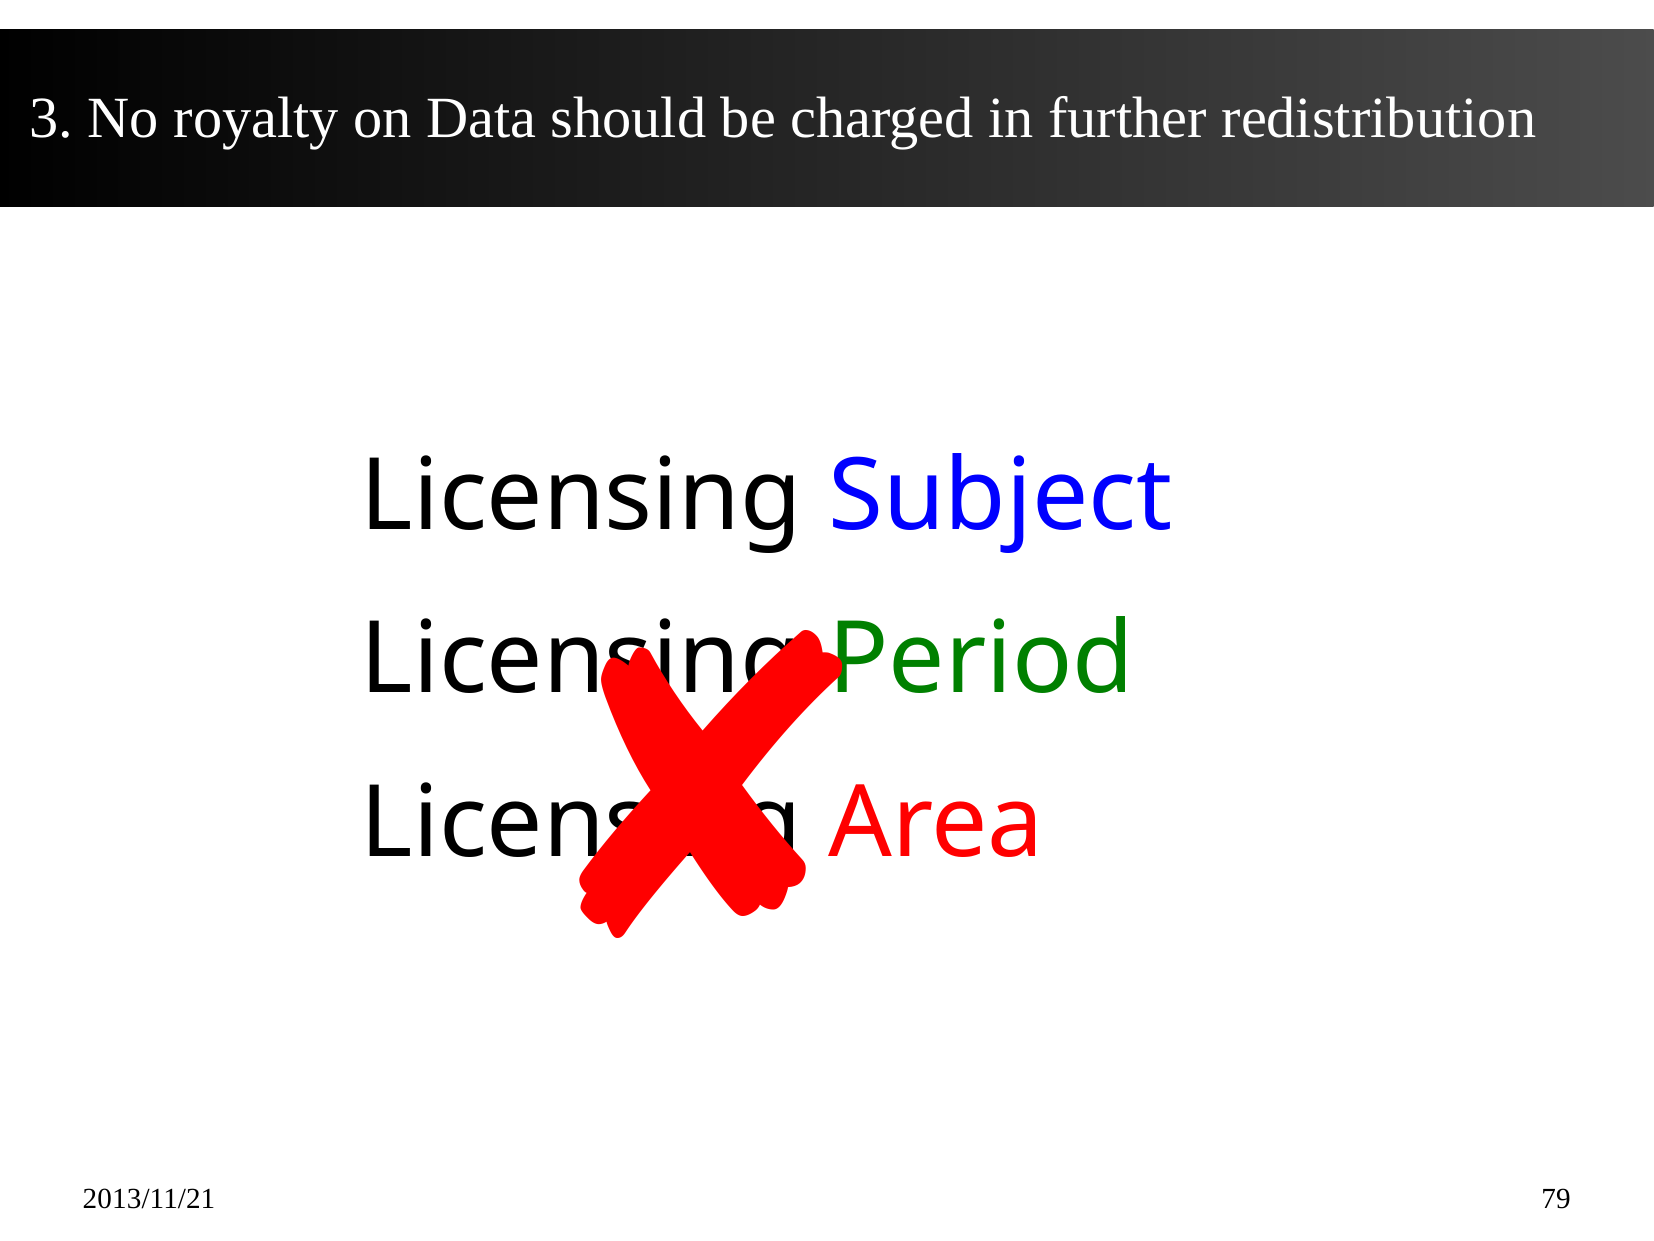

3. No royalty on Data should be charged in further redistribution
✘
Licensing Subject
Licensing Period
Licensing Area
2013/11/21
79